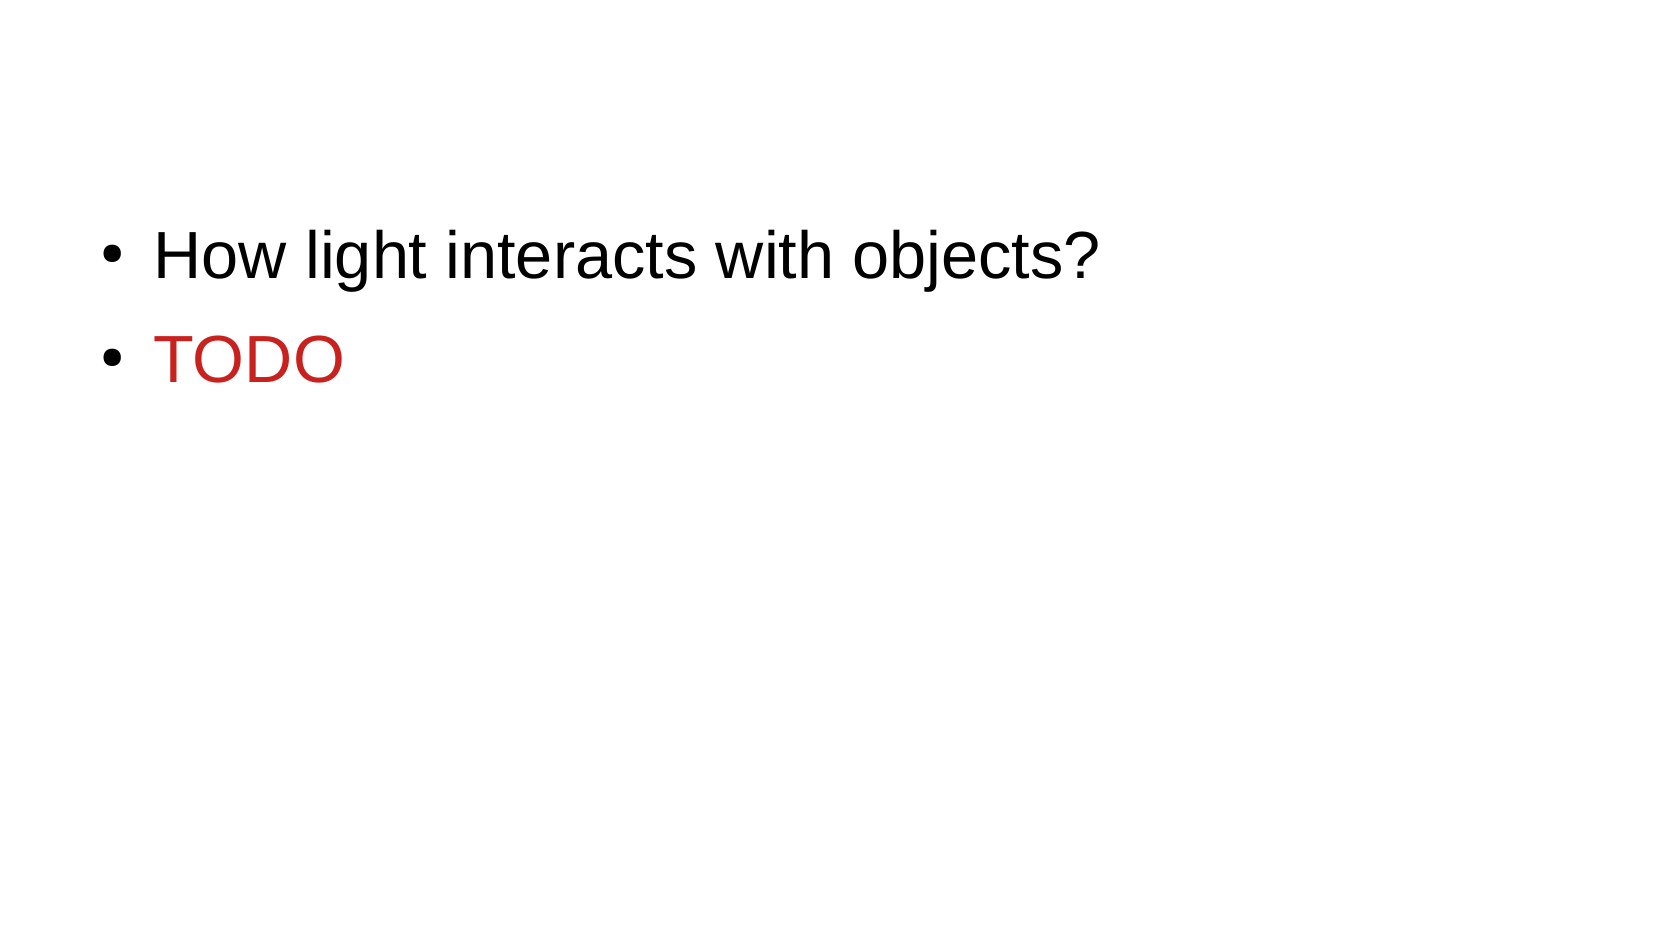

#
How light interacts with objects?
TODO